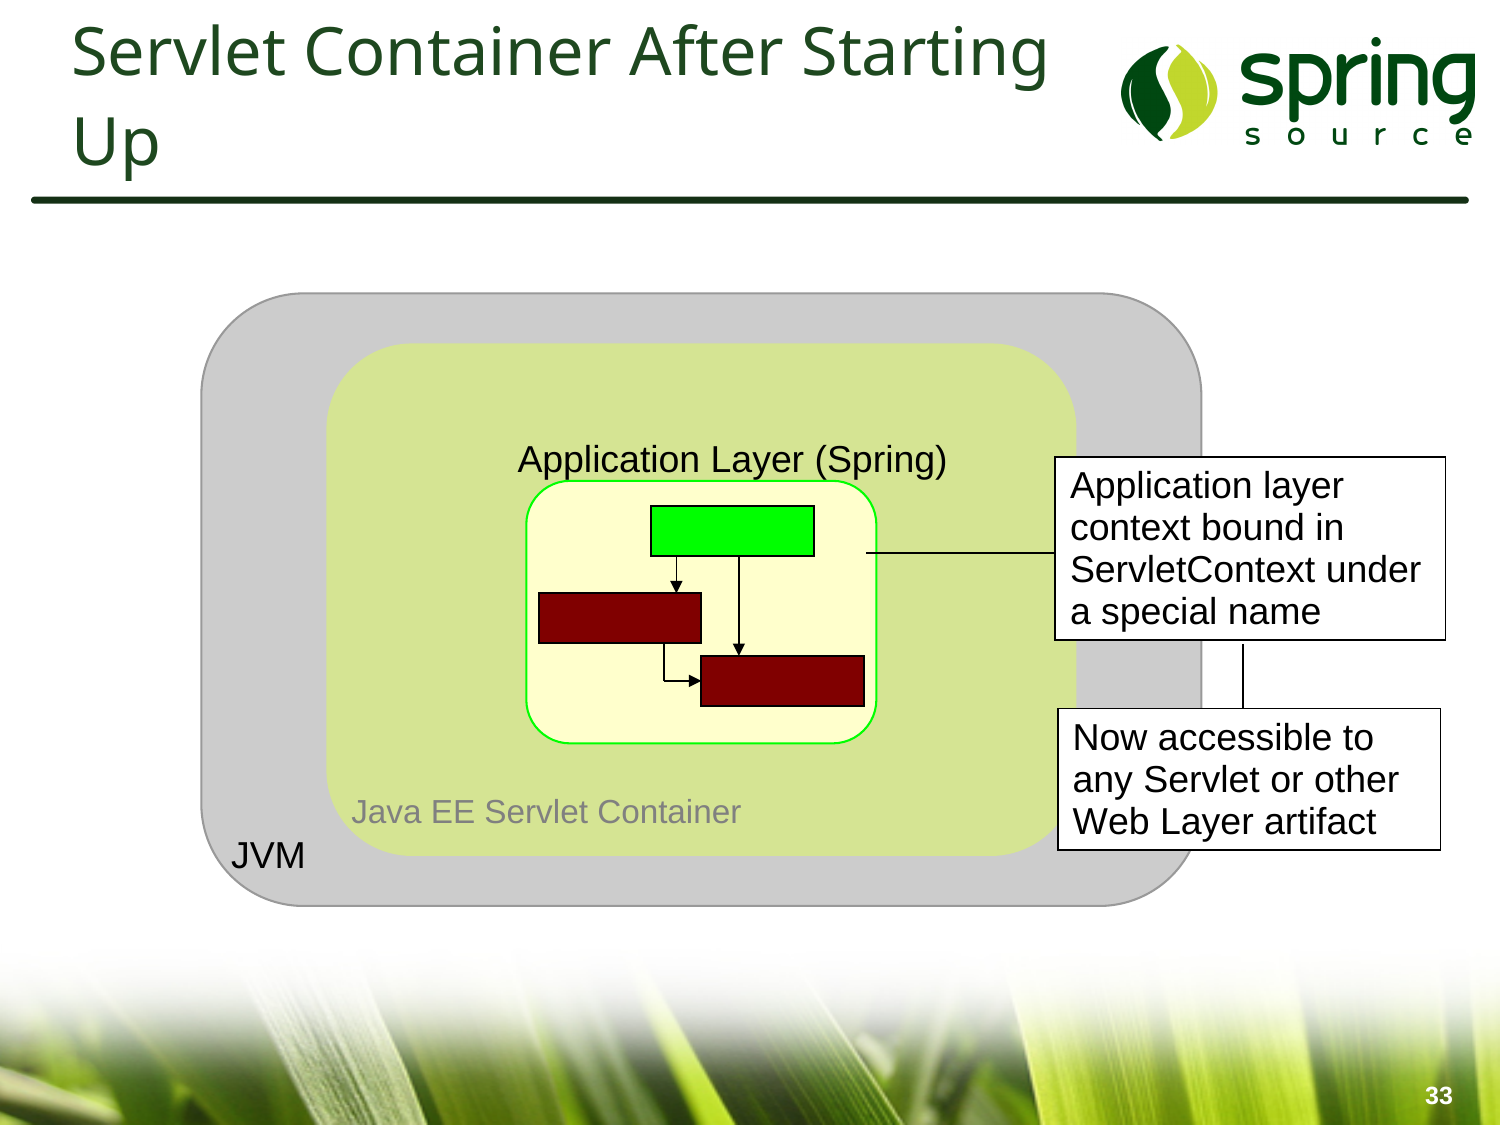

# Servlet Container After Starting Up
JVM
Servlet Context
Java EE Servlet Container
Application Layer (Spring)
Application layer context bound in ServletContext under
a special name
Now accessible to
any Servlet or other
Web Layer artifact